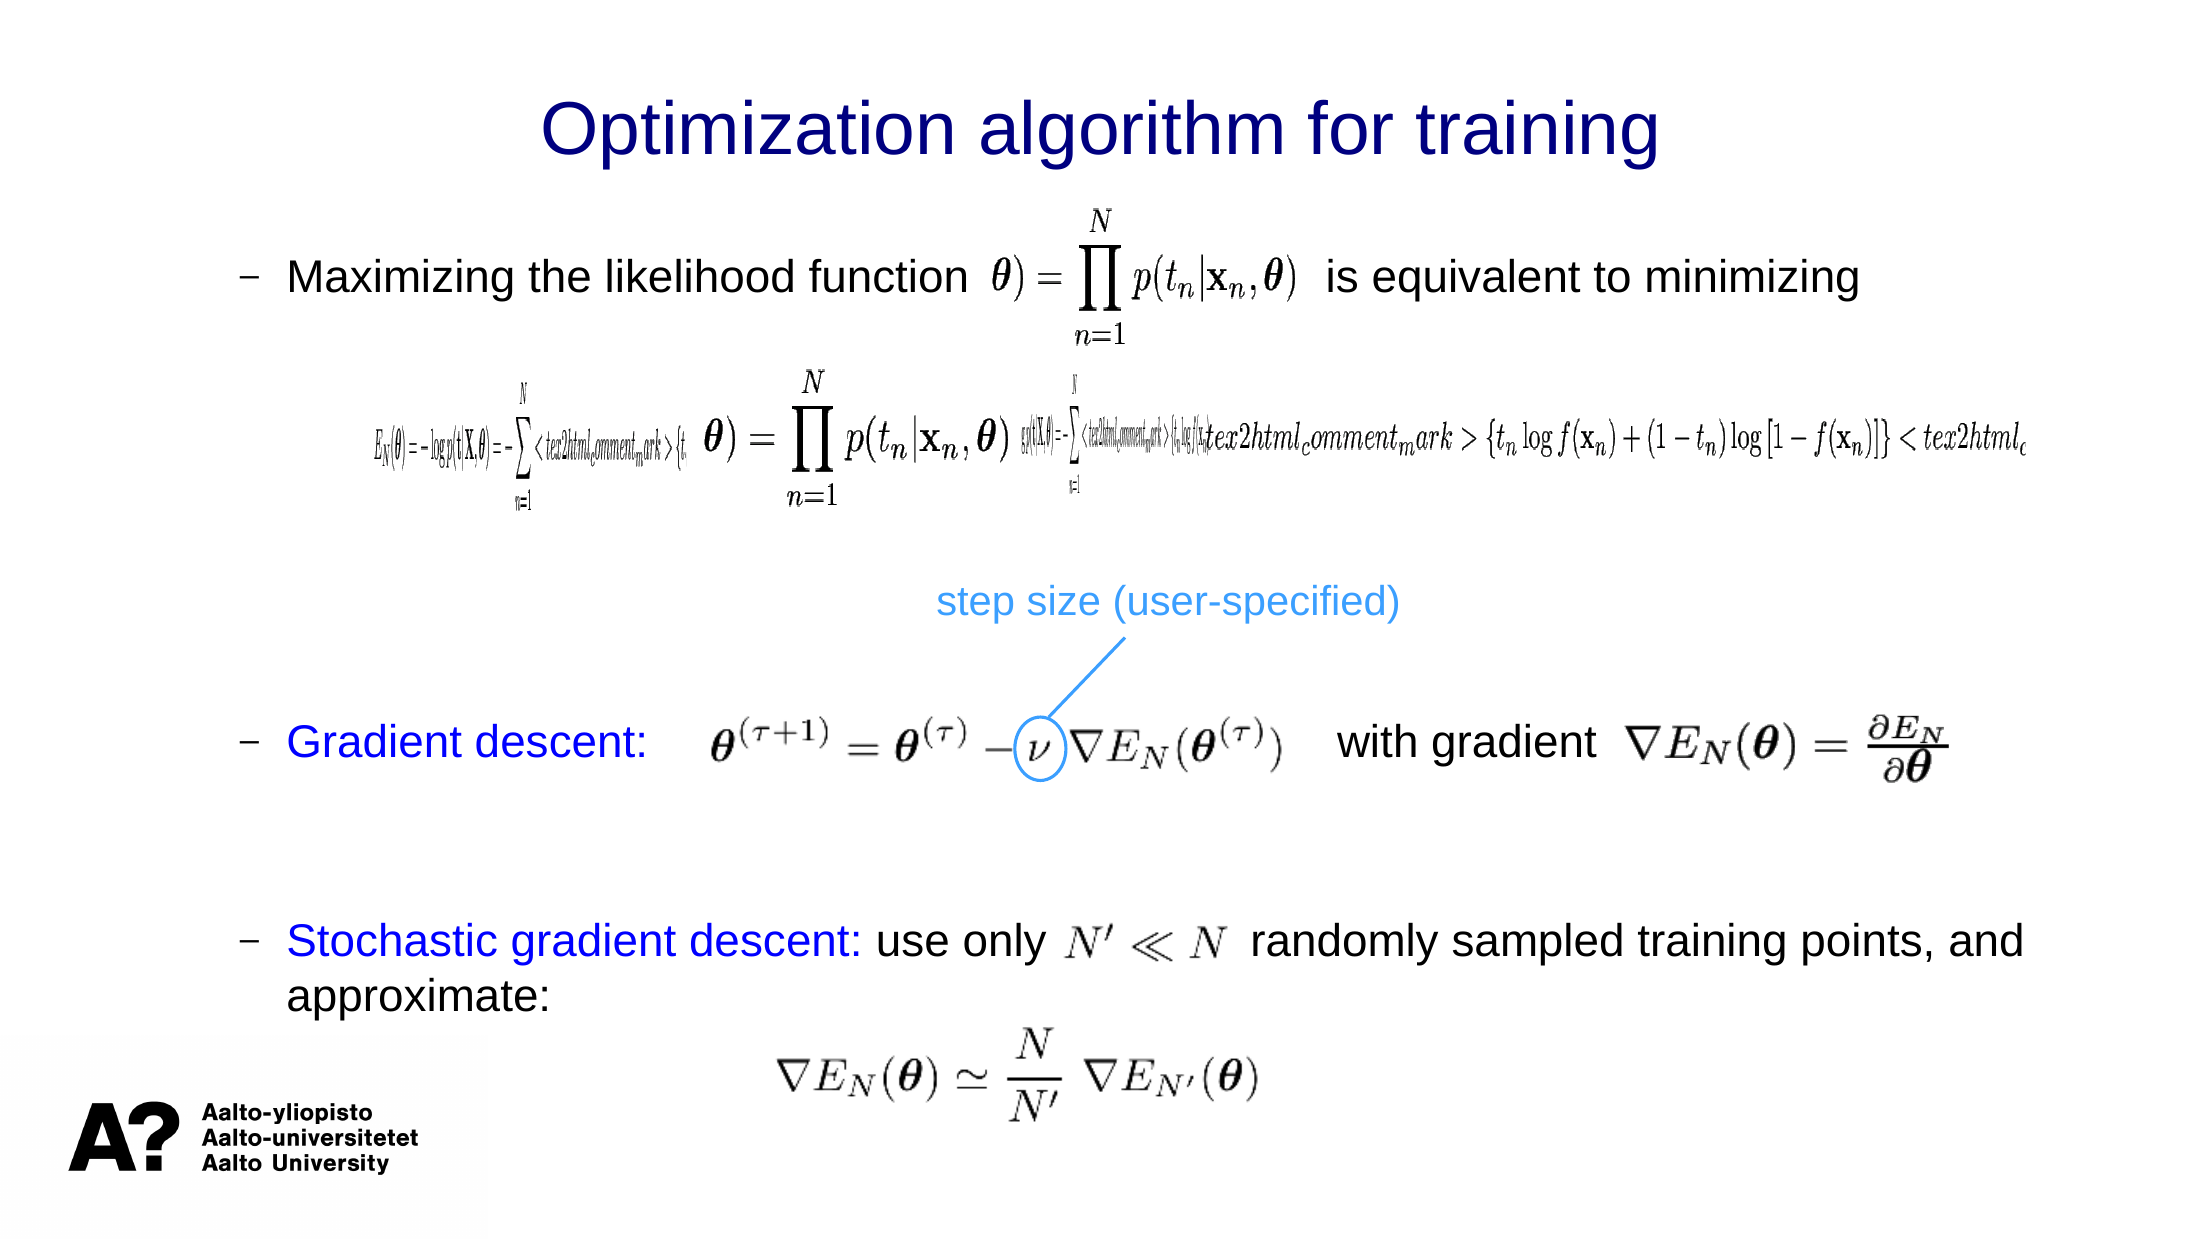

# Optimization algorithm for training
Maximizing the likelihood function is equivalent to minimizing
Gradient descent: with gradient
Stochastic gradient descent: use only randomly sampled training points, and approximate:
step size (user-specified)